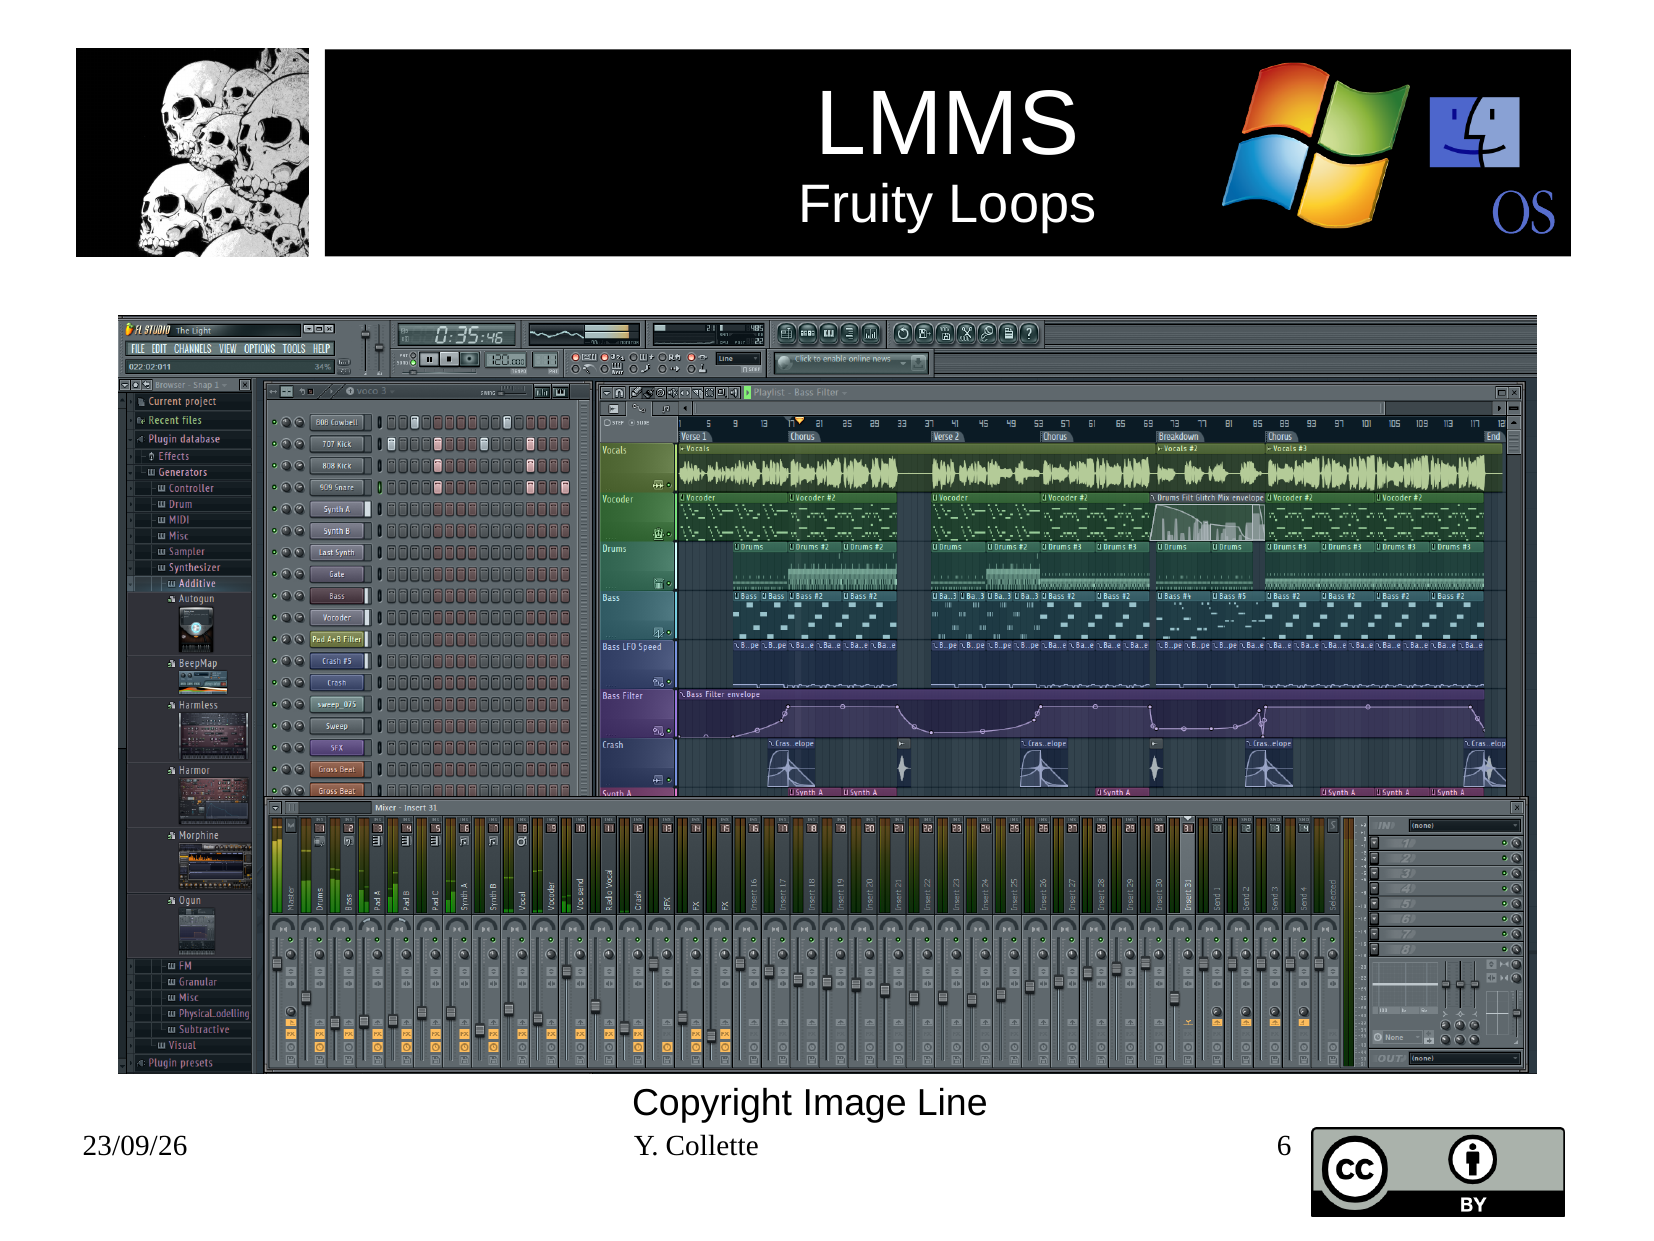

# LMMS Fruity Loops
Copyright Image Line
Y. Collette
6